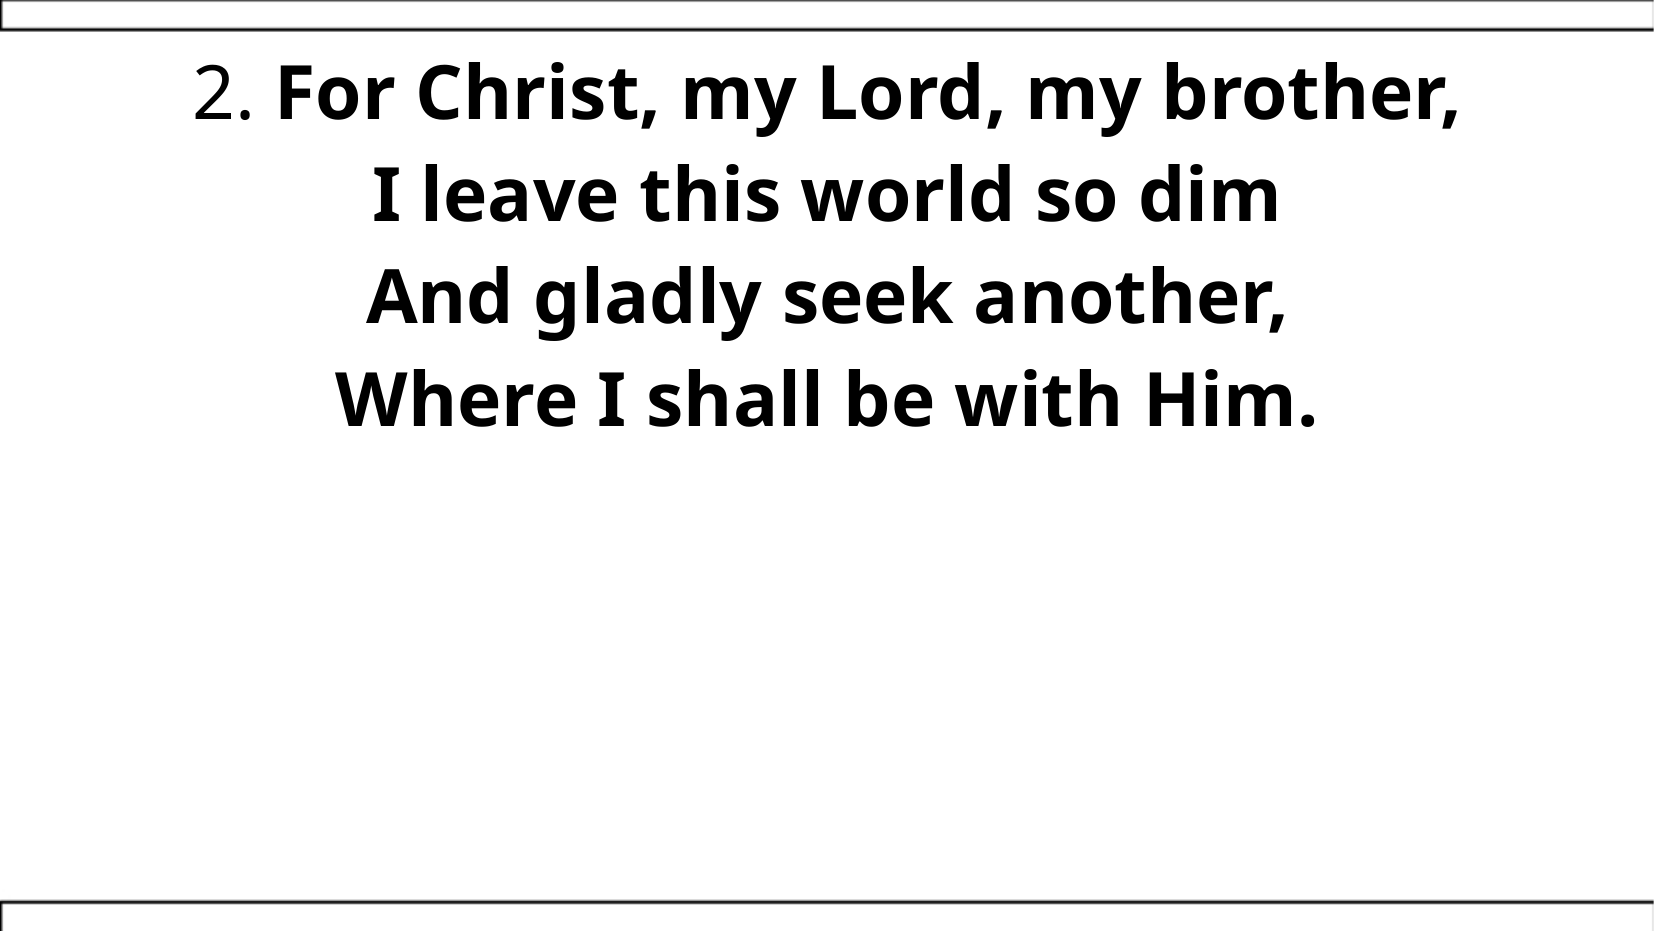

2. For Christ, my Lord, my brother,
I leave this world so dim
And gladly seek another,
Where I shall be with Him.